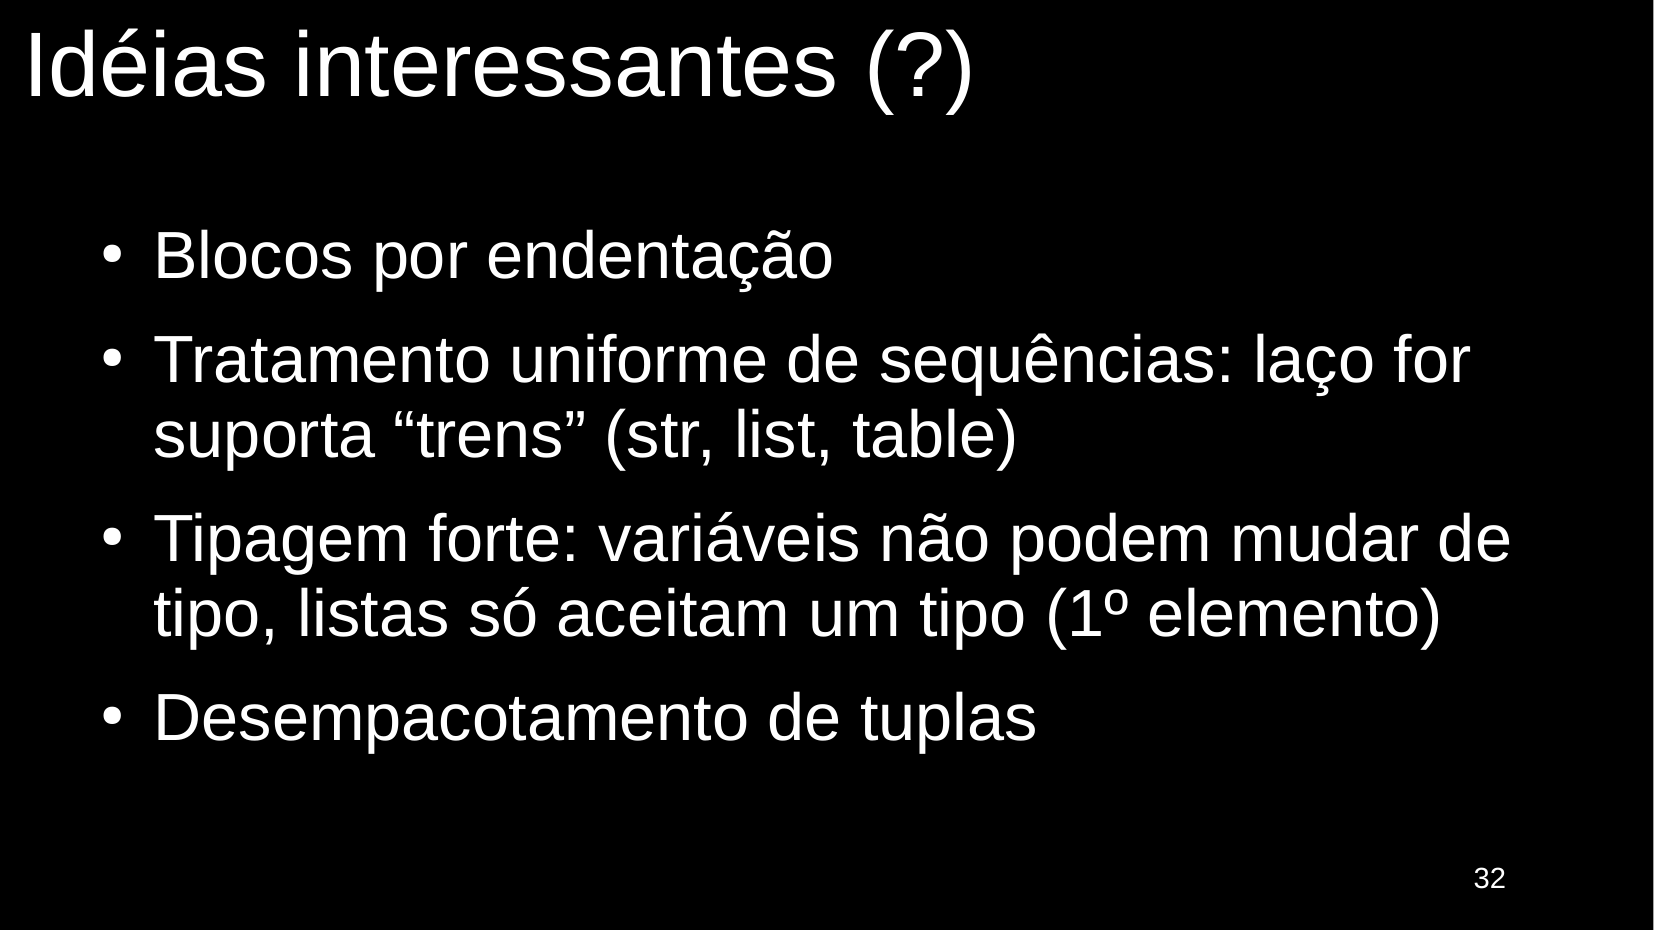

# Idéias interessantes (?)
Blocos por endentação
Tratamento uniforme de sequências: laço for suporta “trens” (str, list, table)
Tipagem forte: variáveis não podem mudar de tipo, listas só aceitam um tipo (1º elemento)
Desempacotamento de tuplas
32